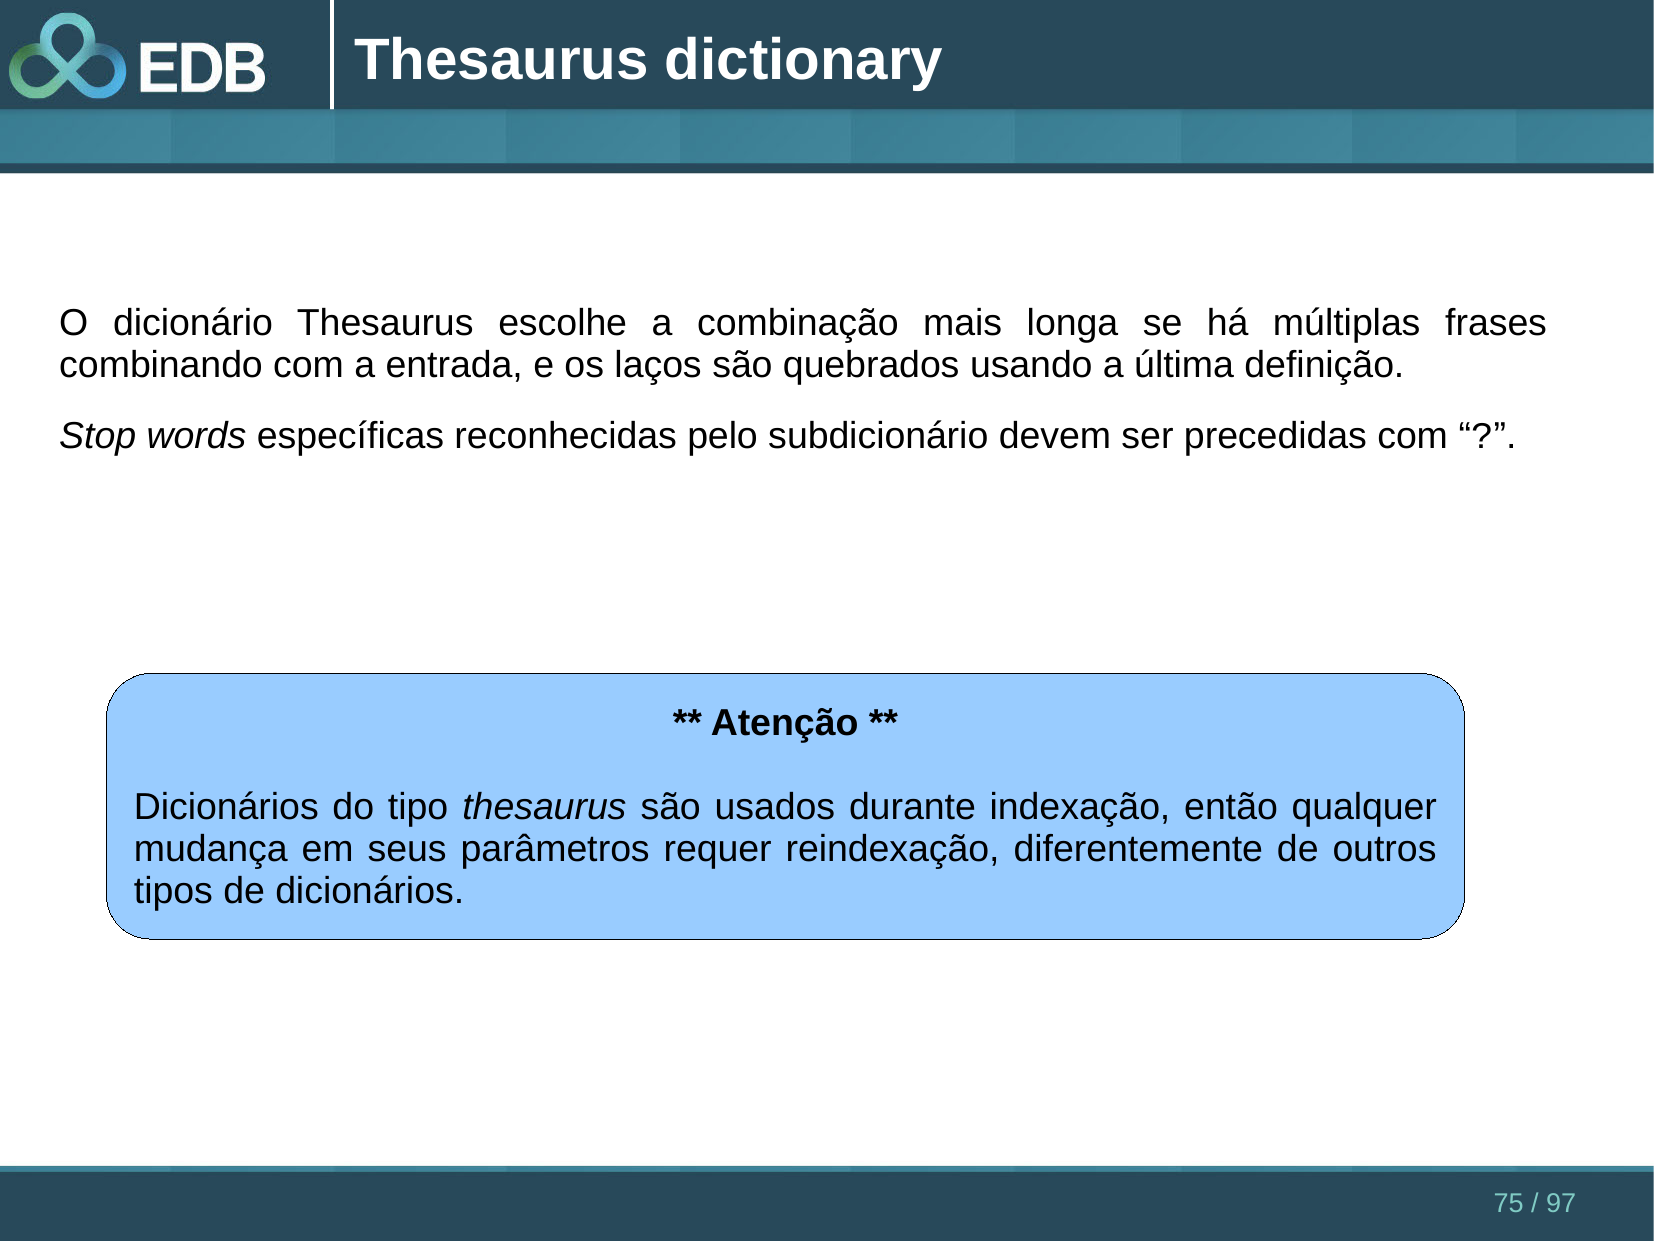

# Thesaurus dictionary
O dicionário Thesaurus escolhe a combinação mais longa se há múltiplas frases combinando com a entrada, e os laços são quebrados usando a última definição.
Stop words específicas reconhecidas pelo subdicionário devem ser precedidas com “?”.
** Atenção **
Dicionários do tipo thesaurus são usados durante indexação, então qualquer mudança em seus parâmetros requer reindexação, diferentemente de outros tipos de dicionários.